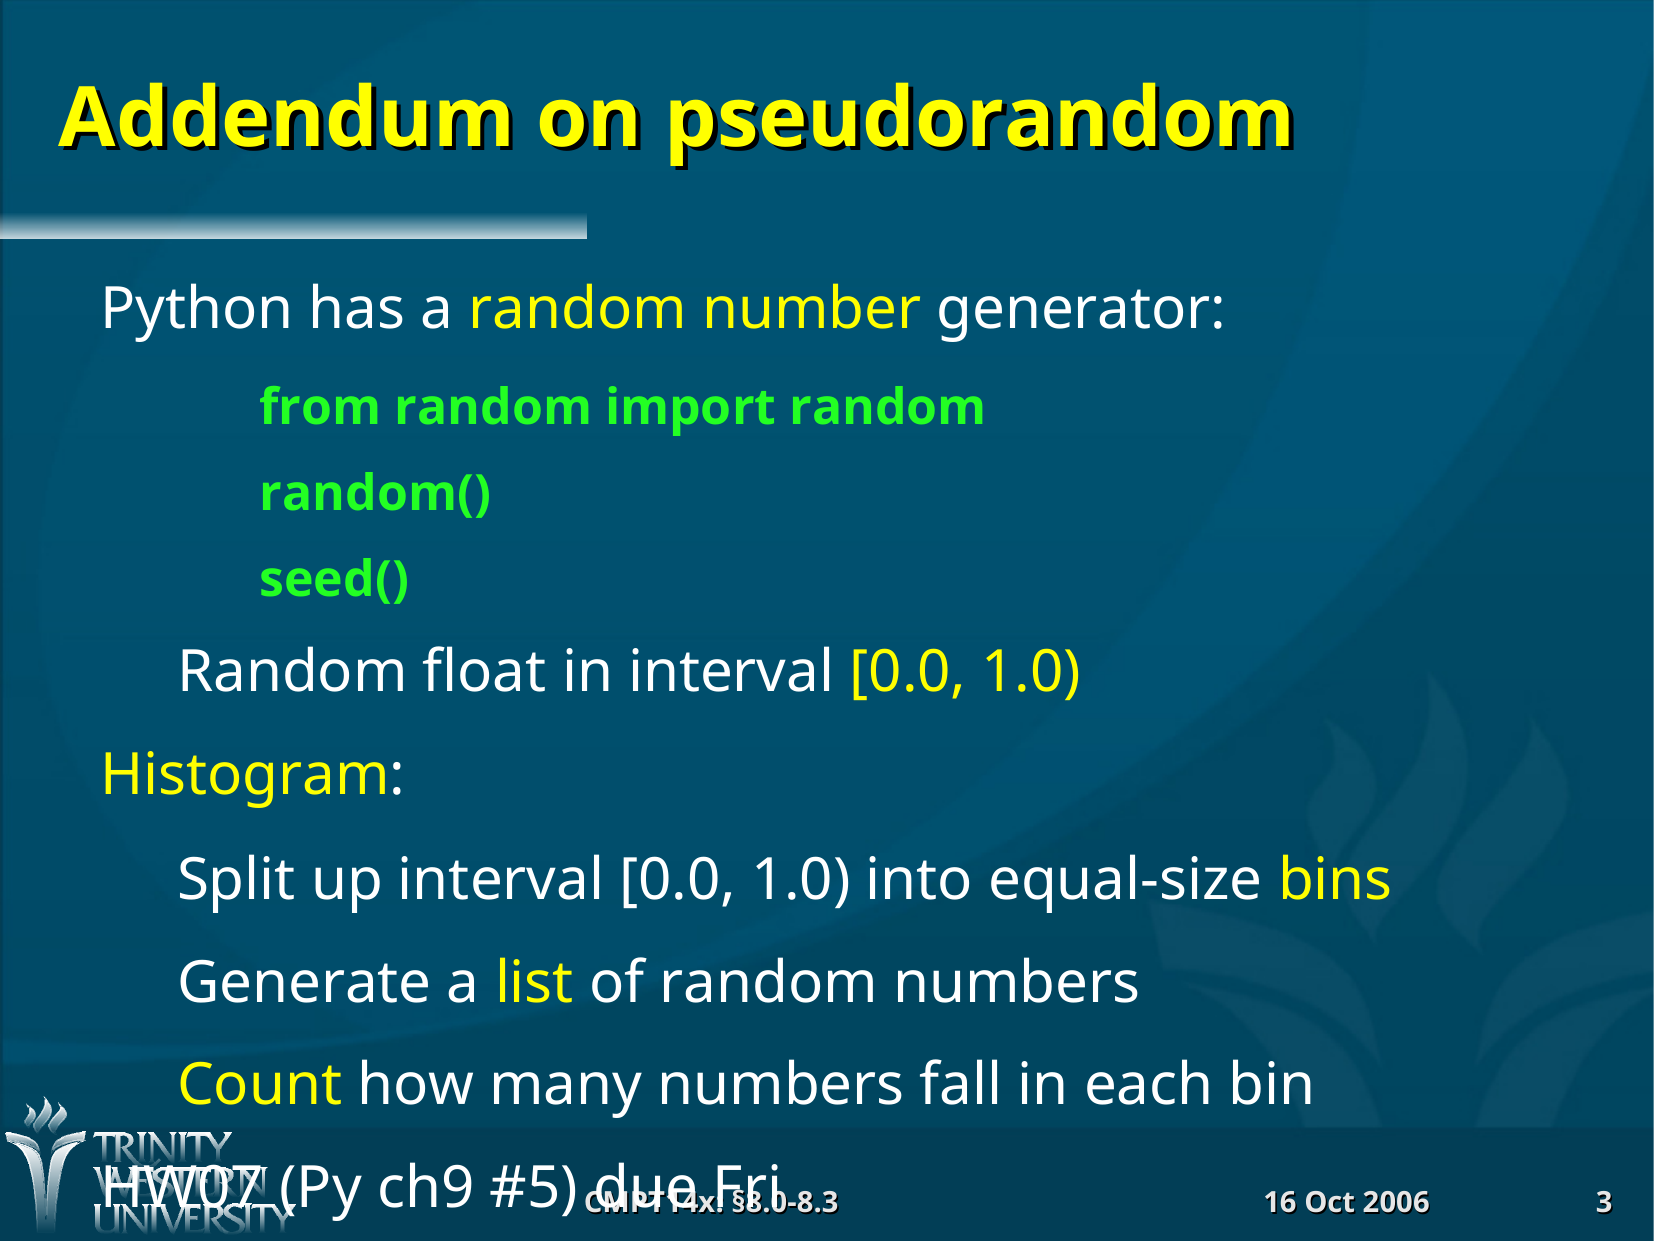

# Addendum on pseudorandom
Python has a random number generator:
from random import random
random()
seed()
Random float in interval [0.0, 1.0)
Histogram:
Split up interval [0.0, 1.0) into equal-size bins
Generate a list of random numbers
Count how many numbers fall in each bin
HW07 (Py ch9 #5) due Fri
CMPT14x: §8.0-8.3
16 Oct 2006
3